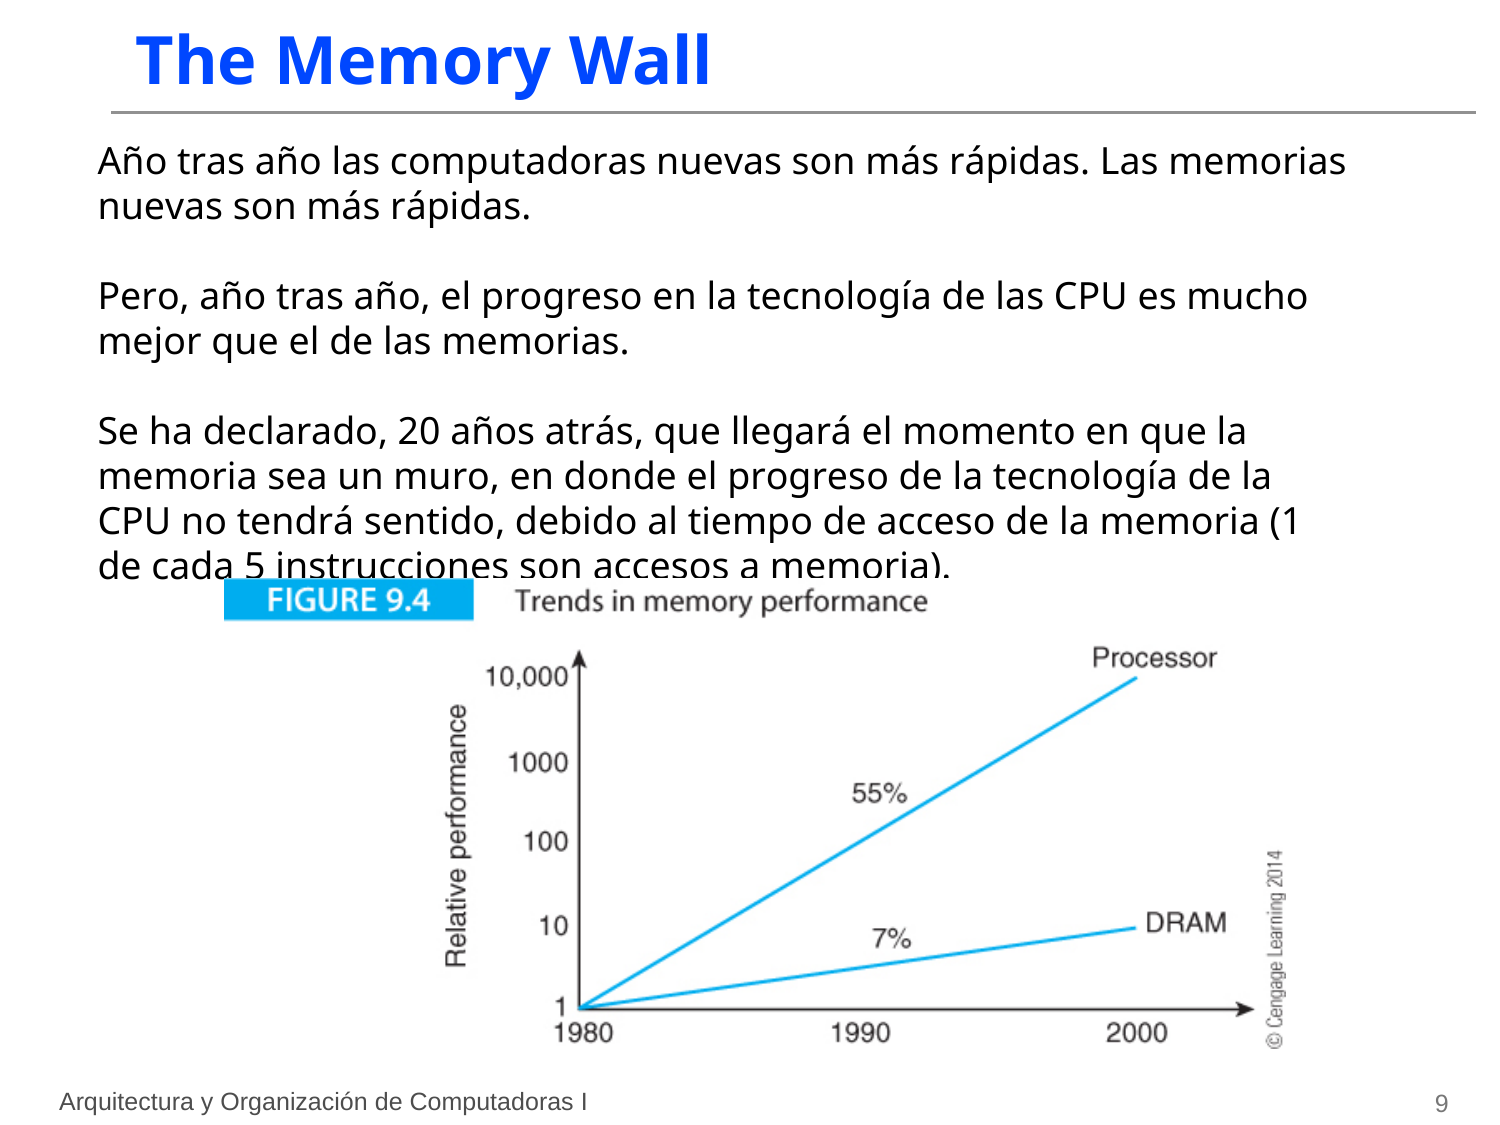

# The Memory Wall
Año tras año las computadoras nuevas son más rápidas. Las memorias nuevas son más rápidas.
Pero, año tras año, el progreso en la tecnología de las CPU es mucho mejor que el de las memorias.
Se ha declarado, 20 años atrás, que llegará el momento en que la memoria sea un muro, en donde el progreso de la tecnología de la CPU no tendrá sentido, debido al tiempo de acceso de la memoria (1 de cada 5 instrucciones son accesos a memoria).
9